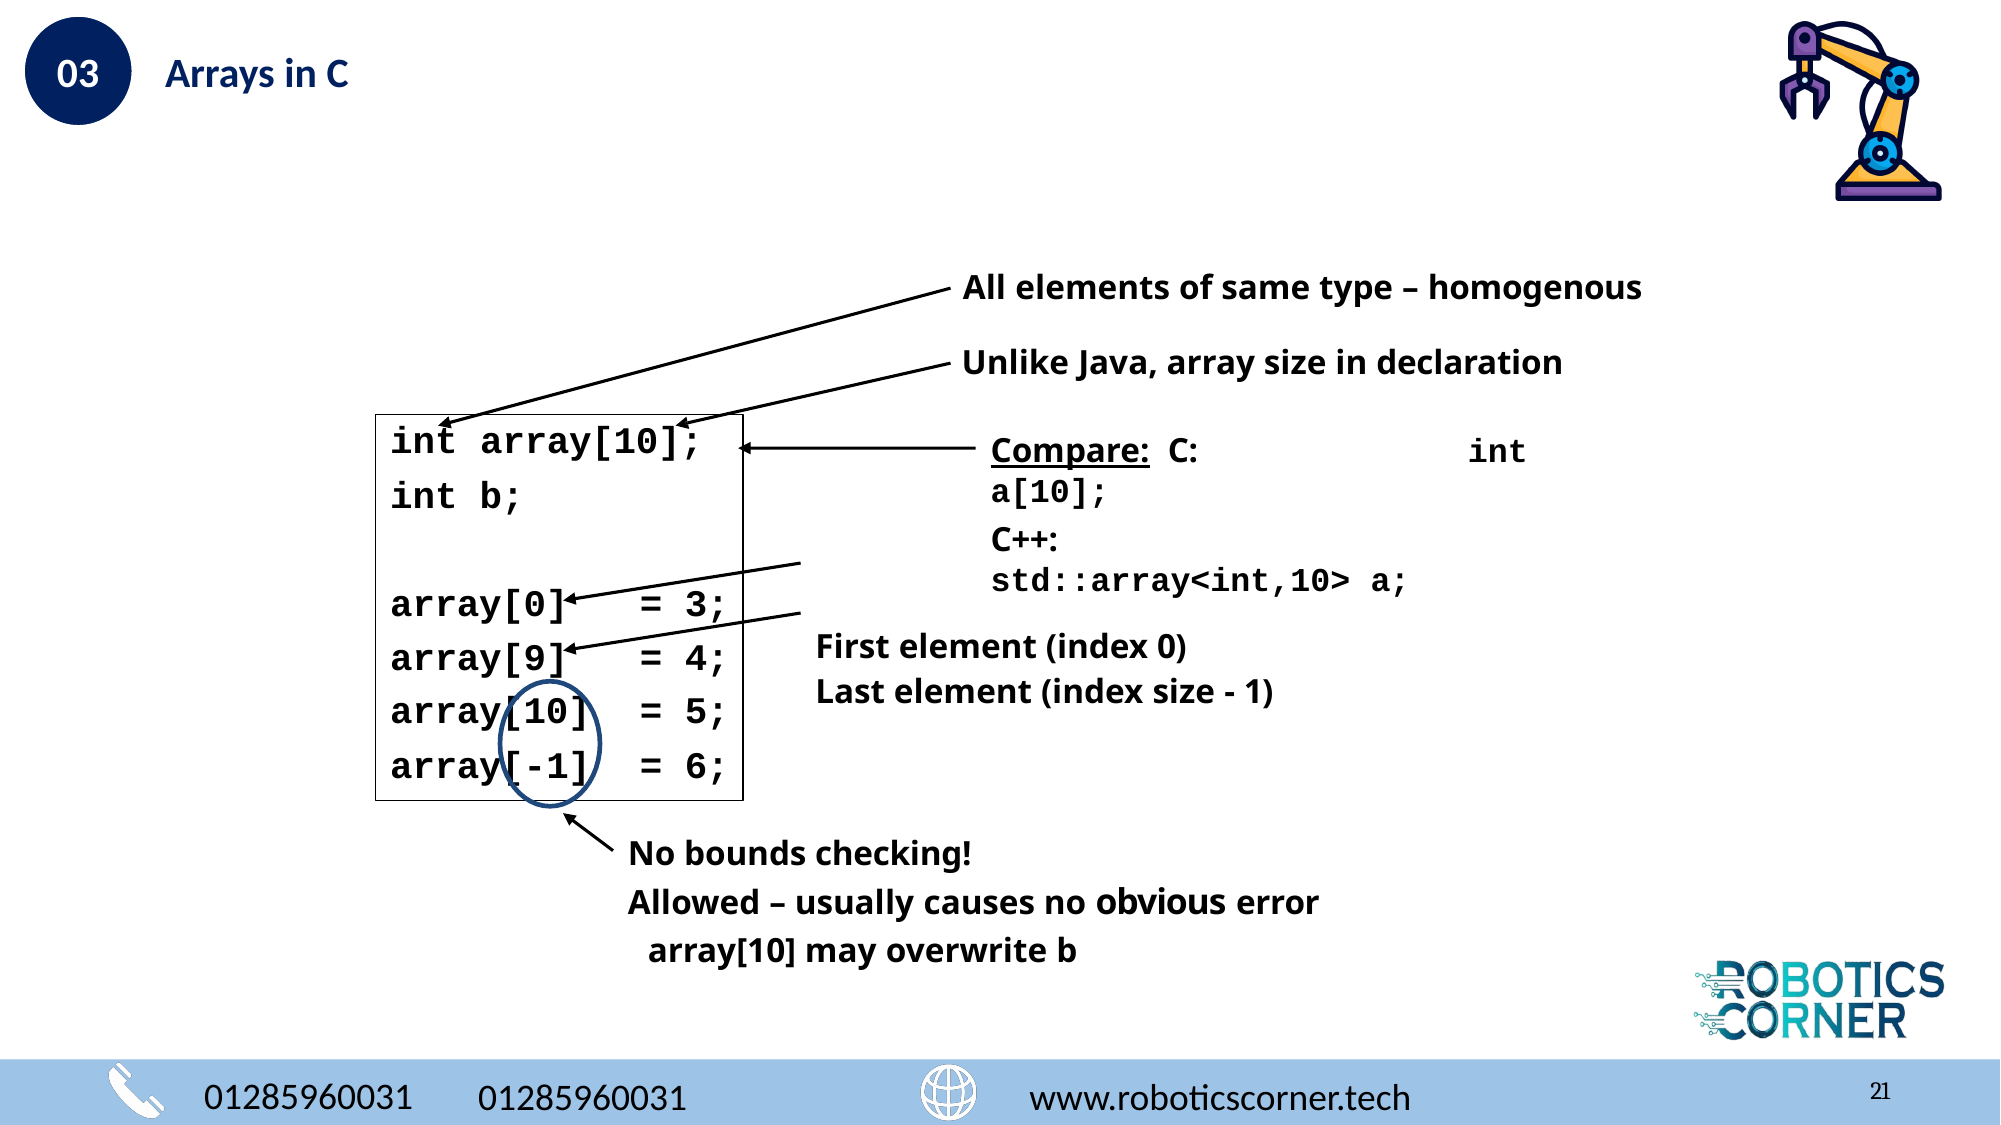

03
Arrays in C
All elements of same type – homogenous
Unlike Java, array size in declaration
Compare: C:	int a[10];
C++:	std::array<int,10> a;
First element (index 0)
Last element (index size - 1)
int array[10];
int b;
array[0]	= 3;
array[9]	= 4;
array[10]	= 5;
array[-1]	= 6;
No bounds checking!
Allowed – usually causes no obvious error array[10] may overwrite b